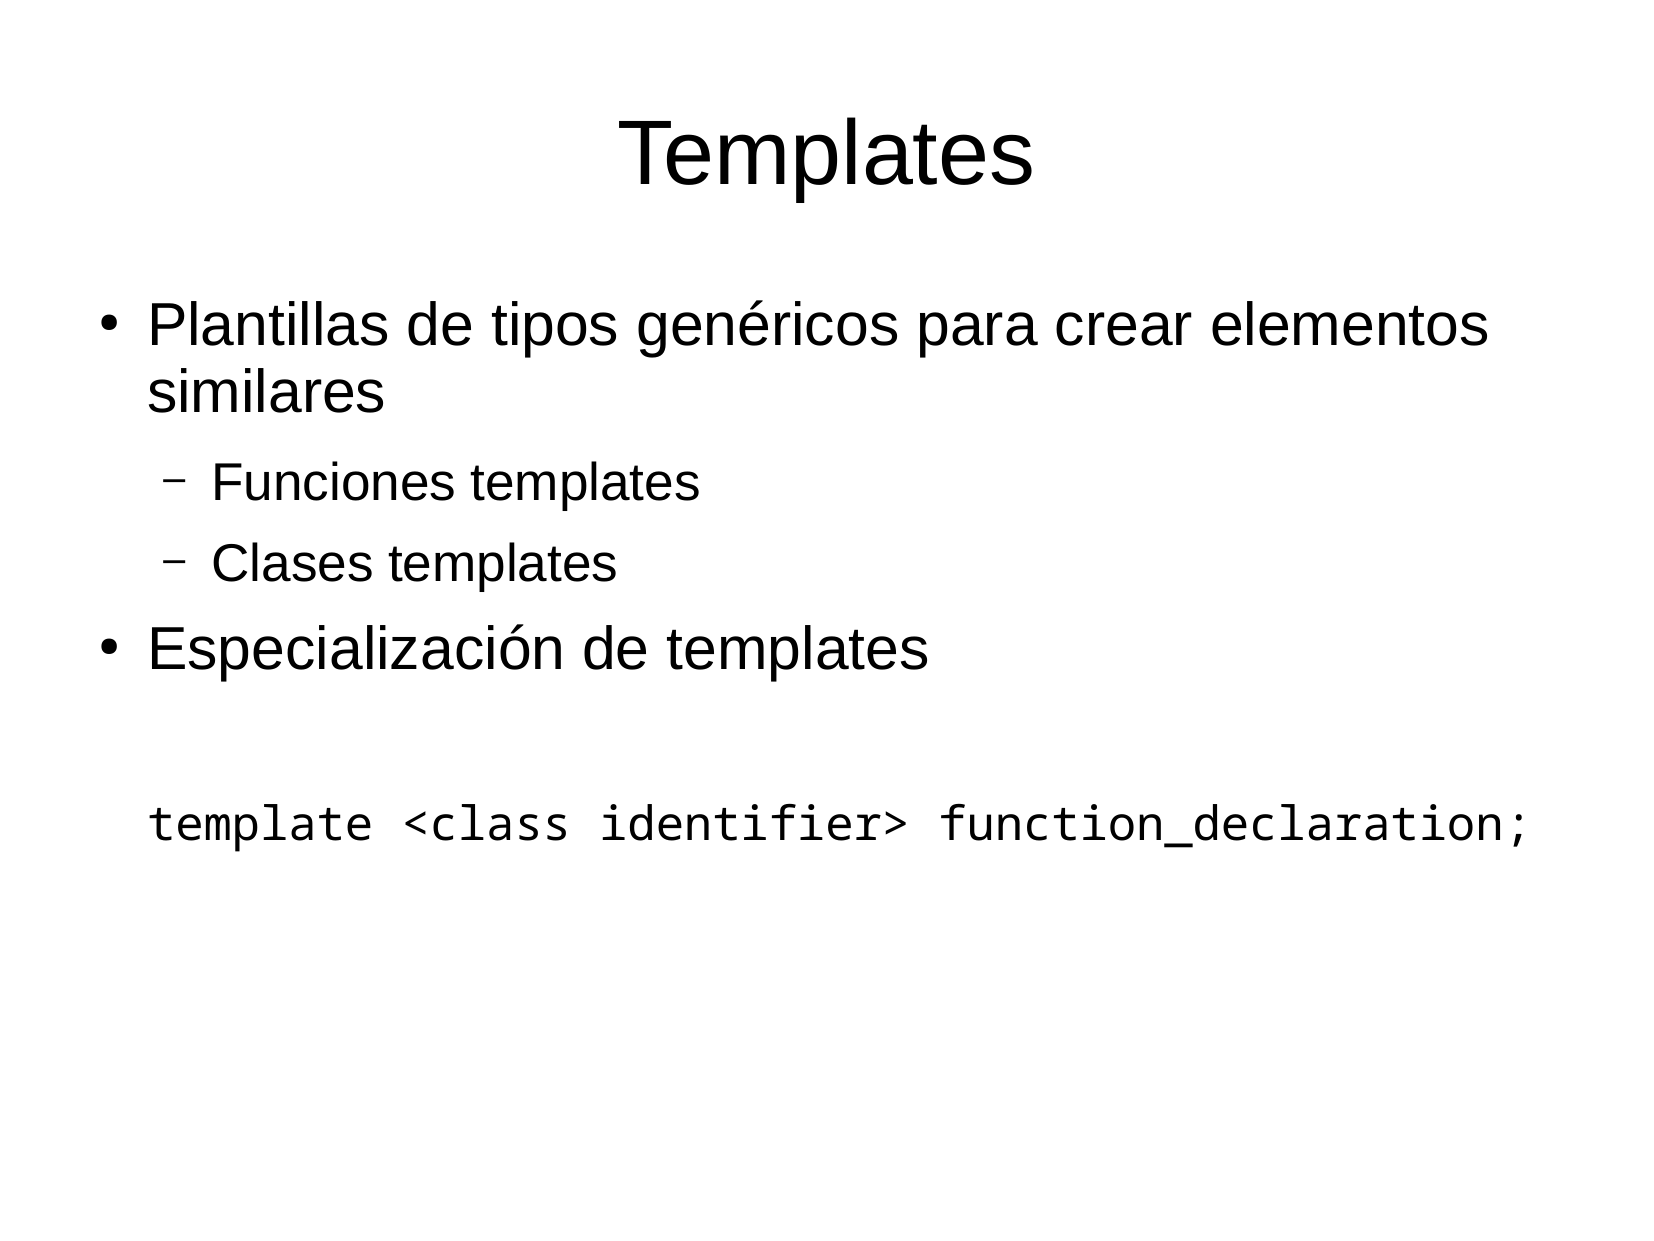

# Templates
Plantillas de tipos genéricos para crear elementos similares
Funciones templates
Clases templates
Especialización de templates
template <class identifier> function_declaration;